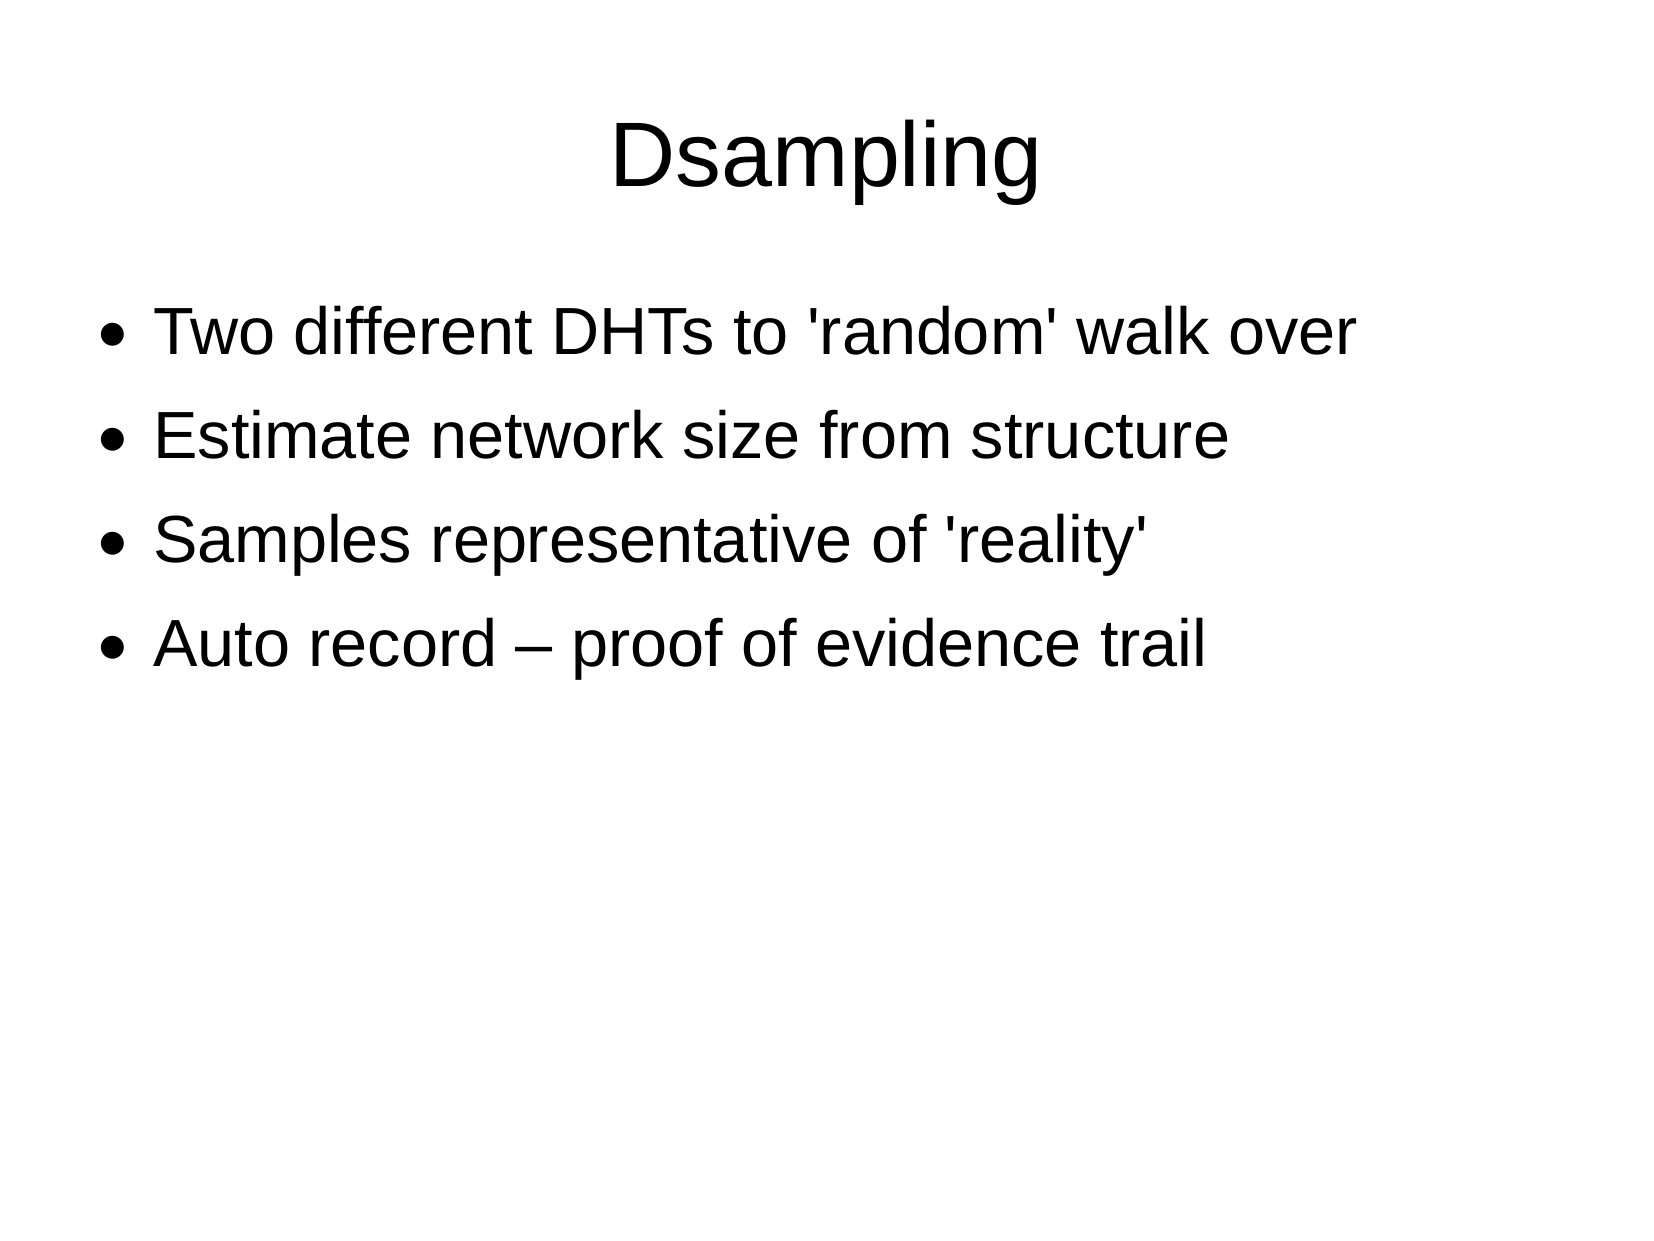

# Dsampling
Two different DHTs to 'random' walk over
Estimate network size from structure
Samples representative of 'reality'
Auto record – proof of evidence trail